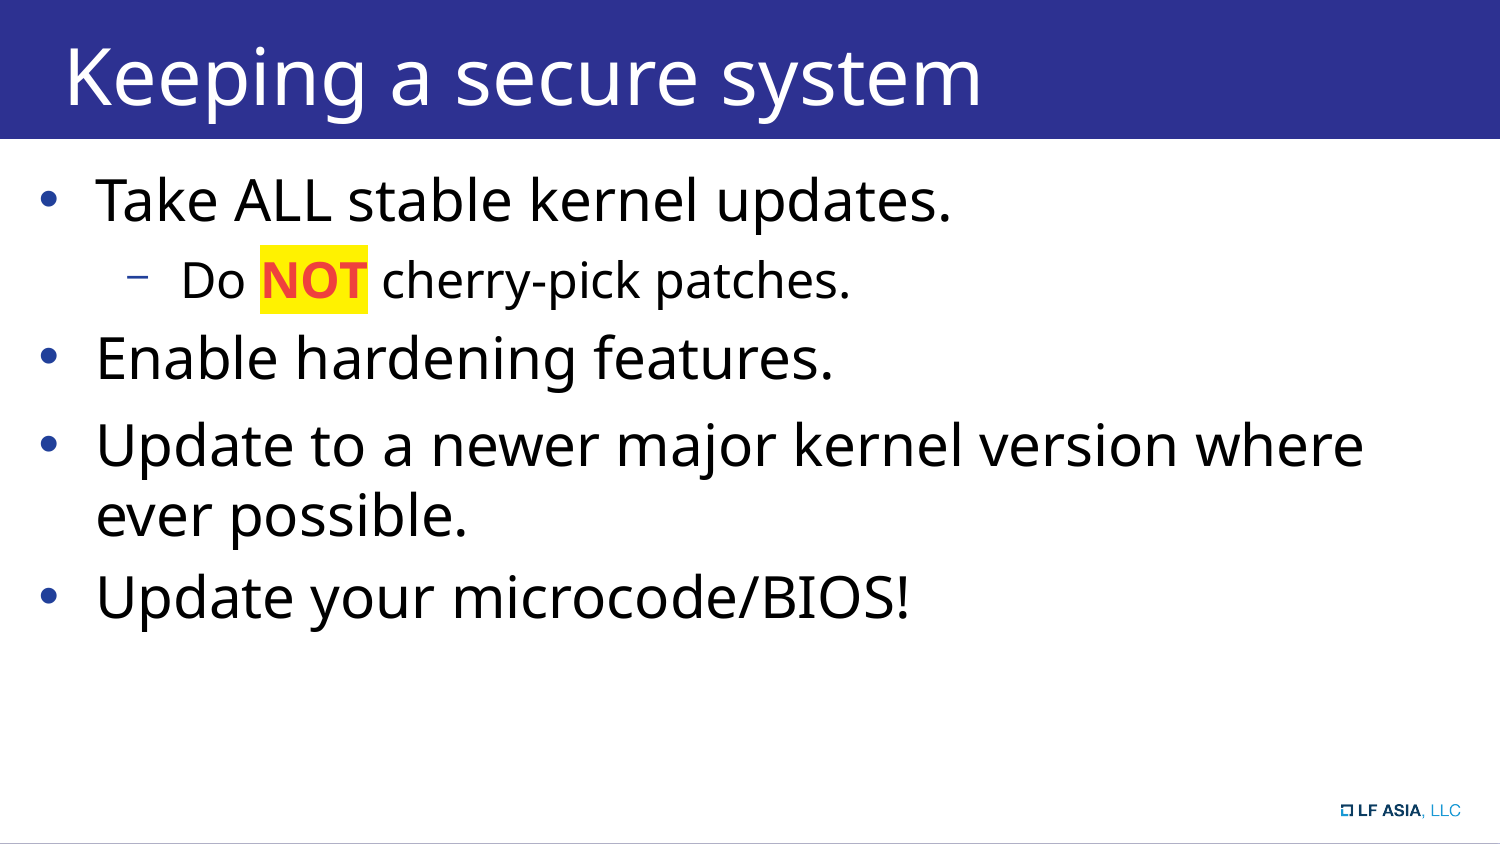

# Keeping a secure system
Take ALL stable kernel updates.
Do NOT cherry-pick patches.
Enable hardening features.
Update to a newer major kernel version where ever possible.
Update your microcode/BIOS!